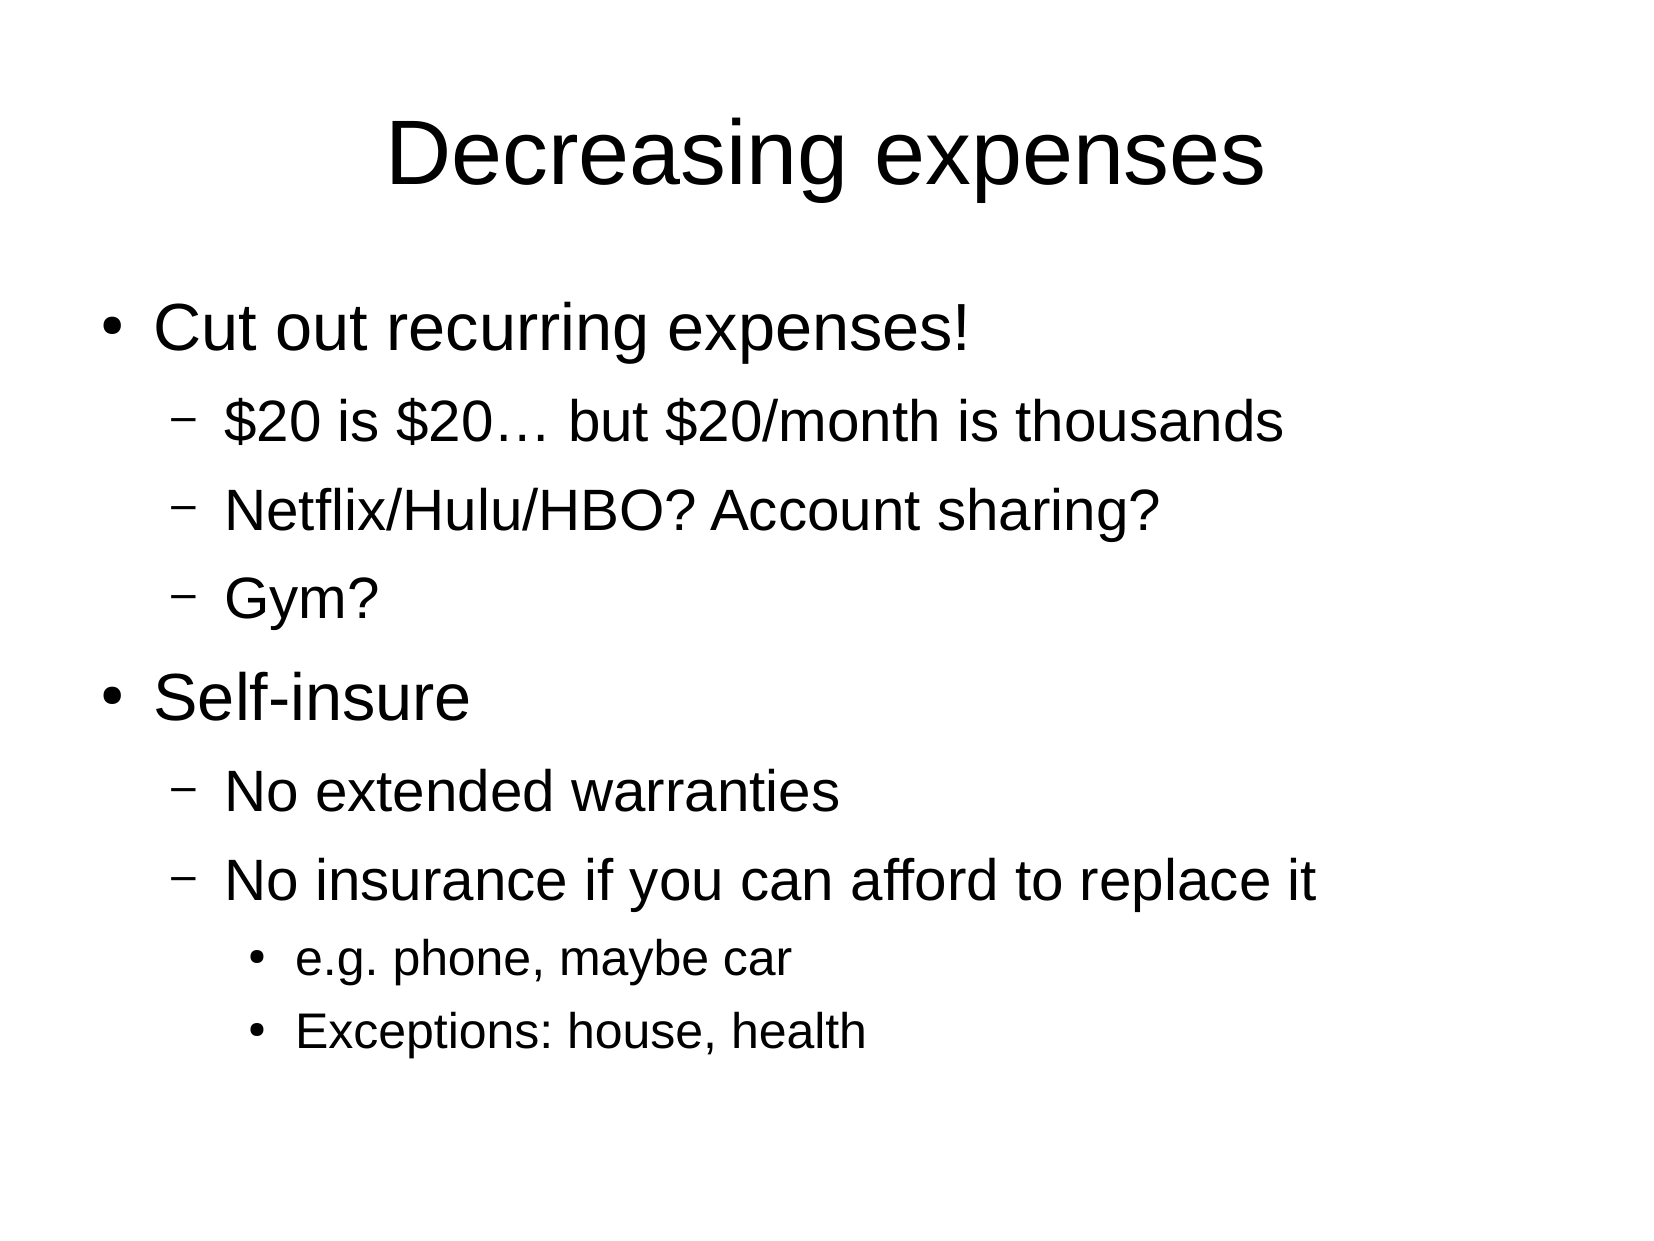

# Decreasing expenses
Cut out recurring expenses!
$20 is $20… but $20/month is thousands
Netflix/Hulu/HBO? Account sharing?
Gym?
Self-insure
No extended warranties
No insurance if you can afford to replace it
e.g. phone, maybe car
Exceptions: house, health